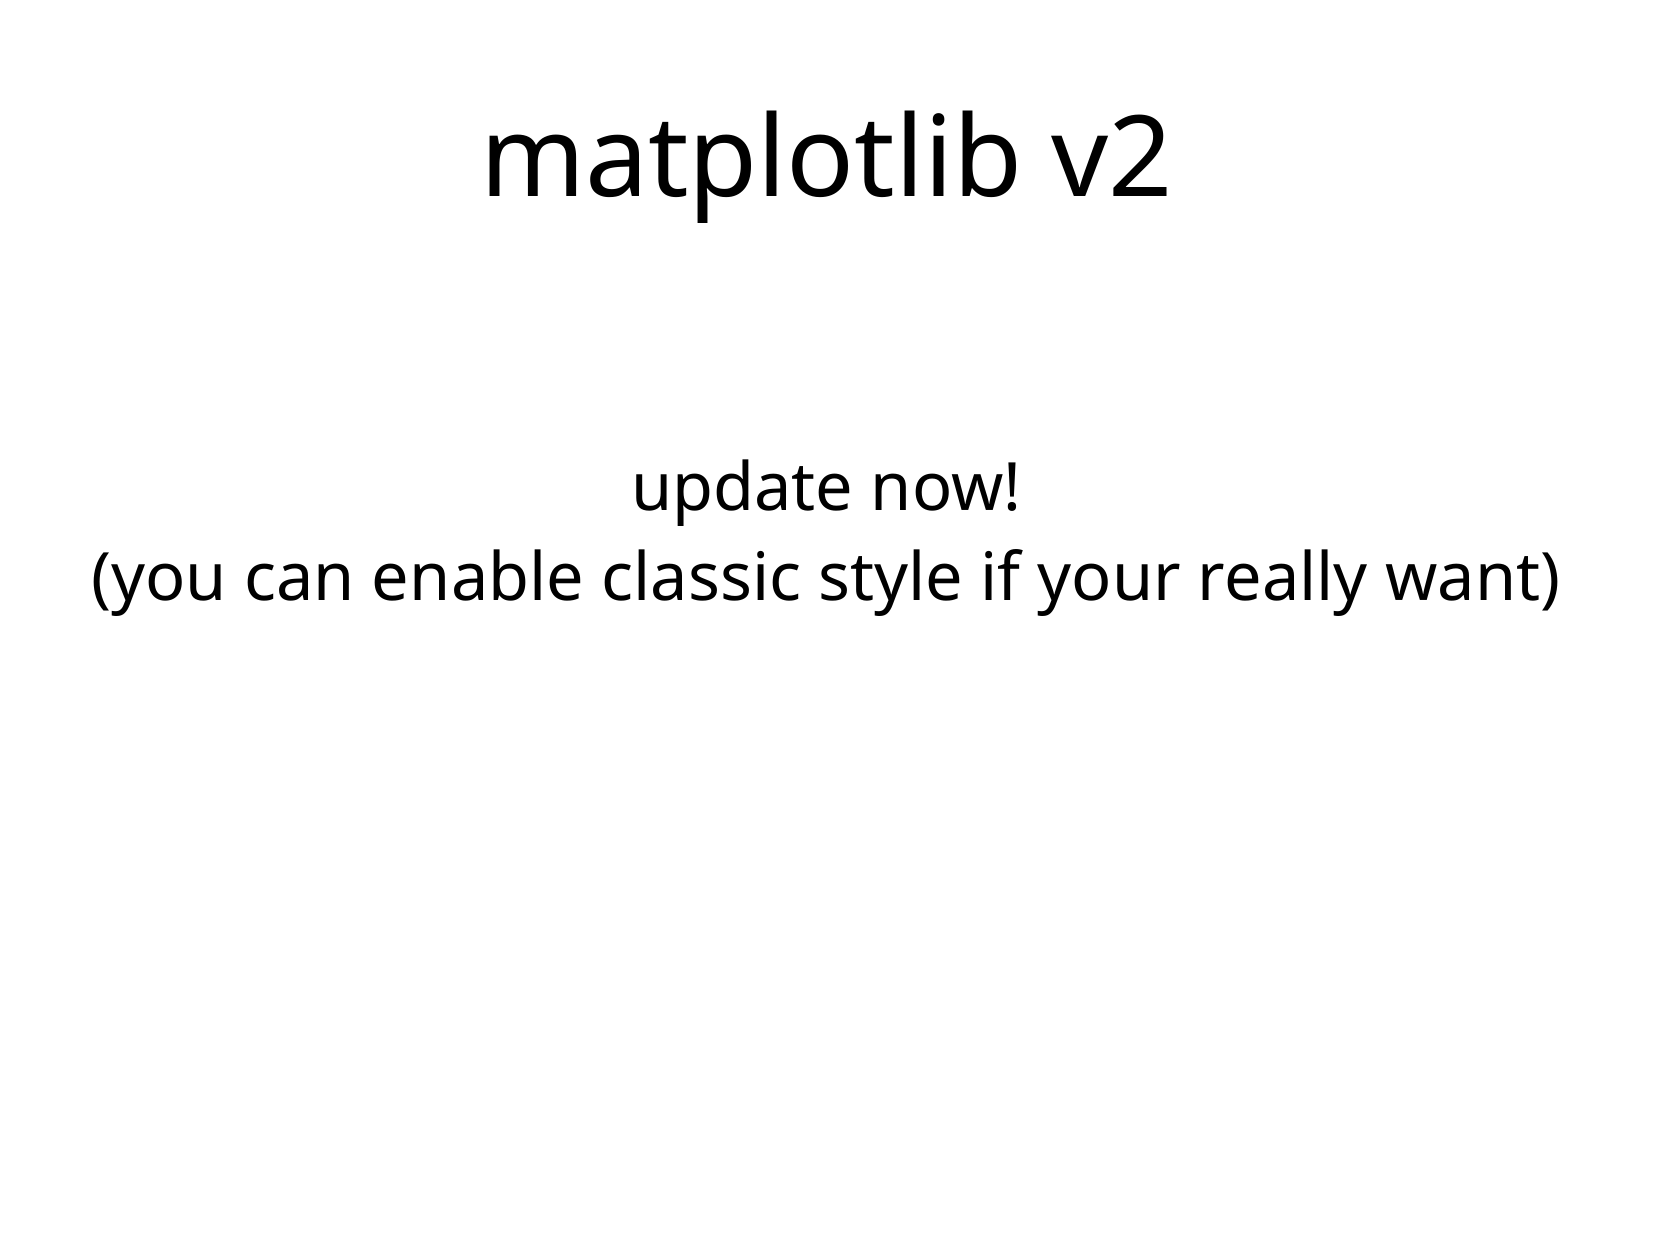

# matplotlib v2
update now!
(you can enable classic style if your really want)